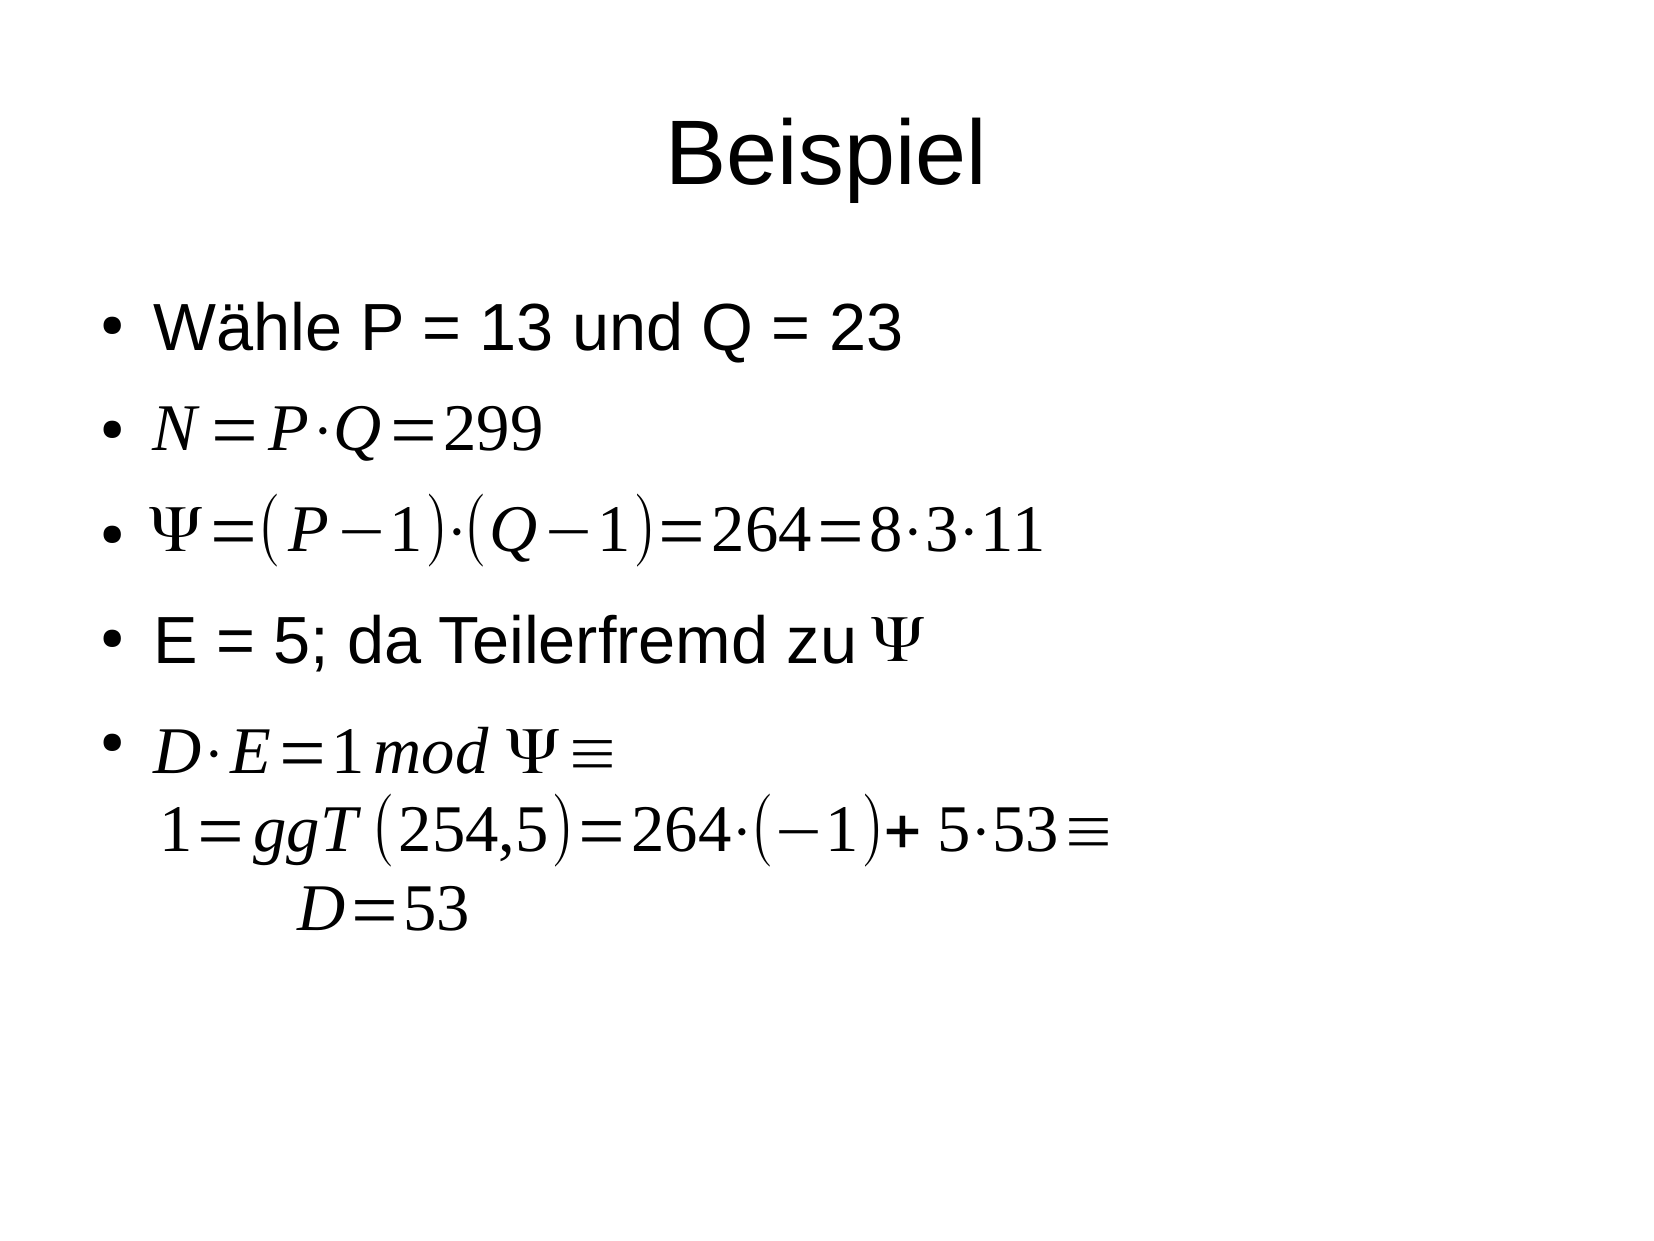

# Beispiel
Wähle P = 13 und Q = 23
E = 5; da Teilerfremd zu